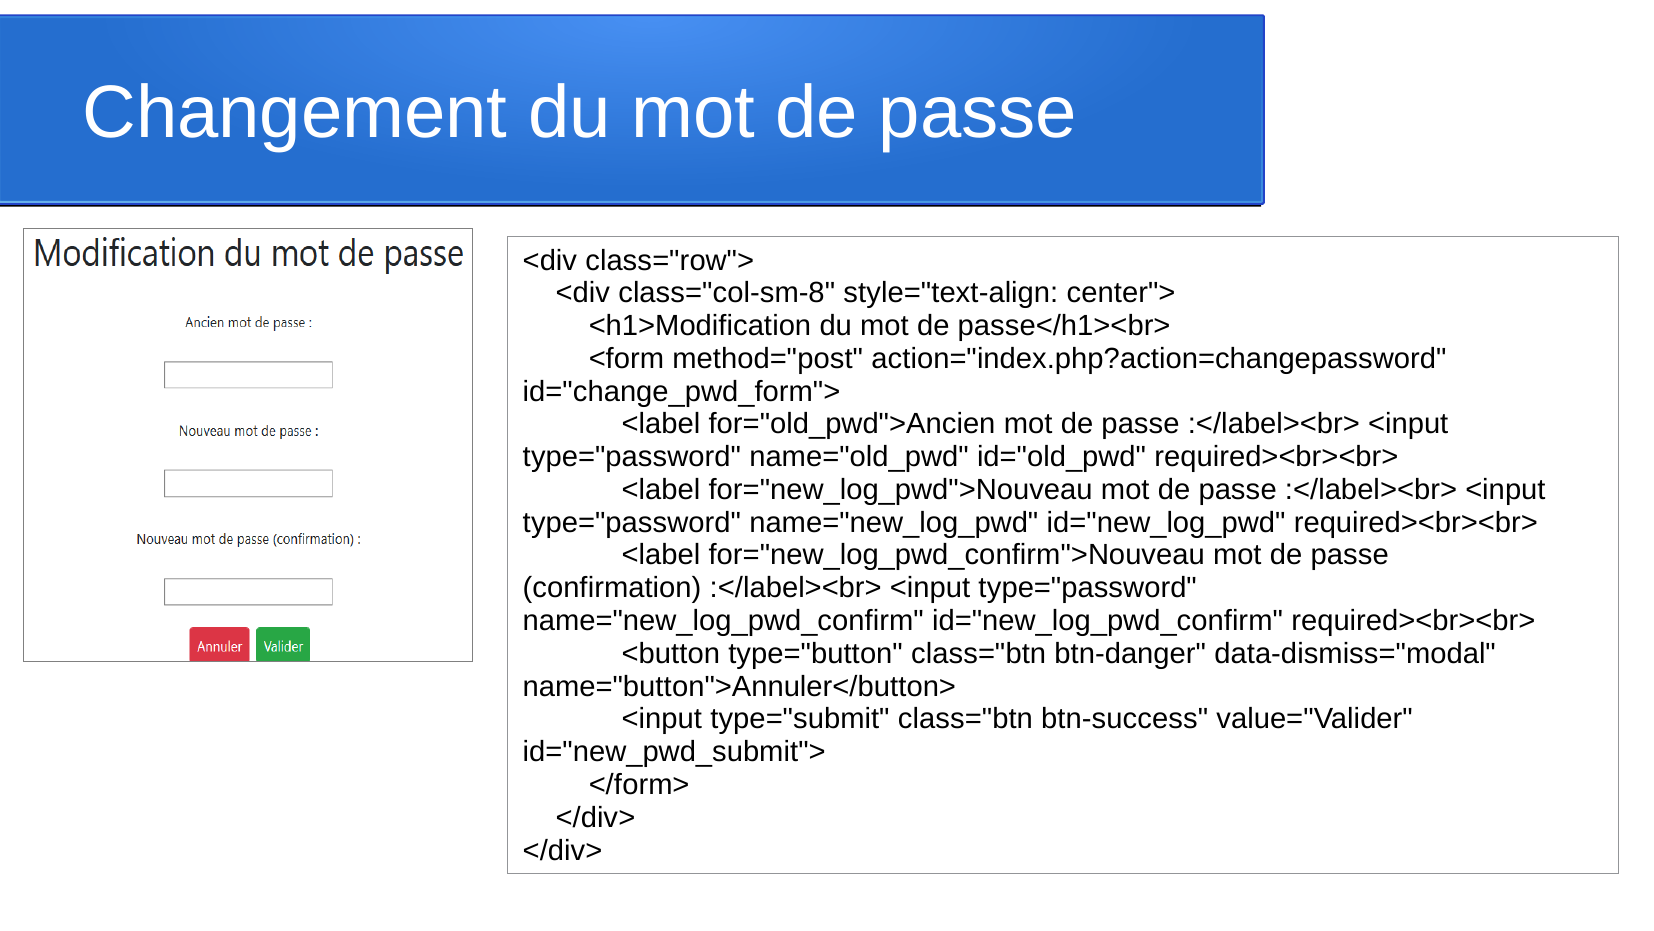

# Changement du mot de passe
<div class="row">
 <div class="col-sm-8" style="text-align: center">
 <h1>Modification du mot de passe</h1><br>
 <form method="post" action="index.php?action=changepassword" id="change_pwd_form">
 <label for="old_pwd">Ancien mot de passe :</label><br> <input type="password" name="old_pwd" id="old_pwd" required><br><br>
 <label for="new_log_pwd">Nouveau mot de passe :</label><br> <input type="password" name="new_log_pwd" id="new_log_pwd" required><br><br>
 <label for="new_log_pwd_confirm">Nouveau mot de passe (confirmation) :</label><br> <input type="password" name="new_log_pwd_confirm" id="new_log_pwd_confirm" required><br><br>
 <button type="button" class="btn btn-danger" data-dismiss="modal" name="button">Annuler</button>
 <input type="submit" class="btn btn-success" value="Valider" id="new_pwd_submit">
 </form>
 </div>
</div>